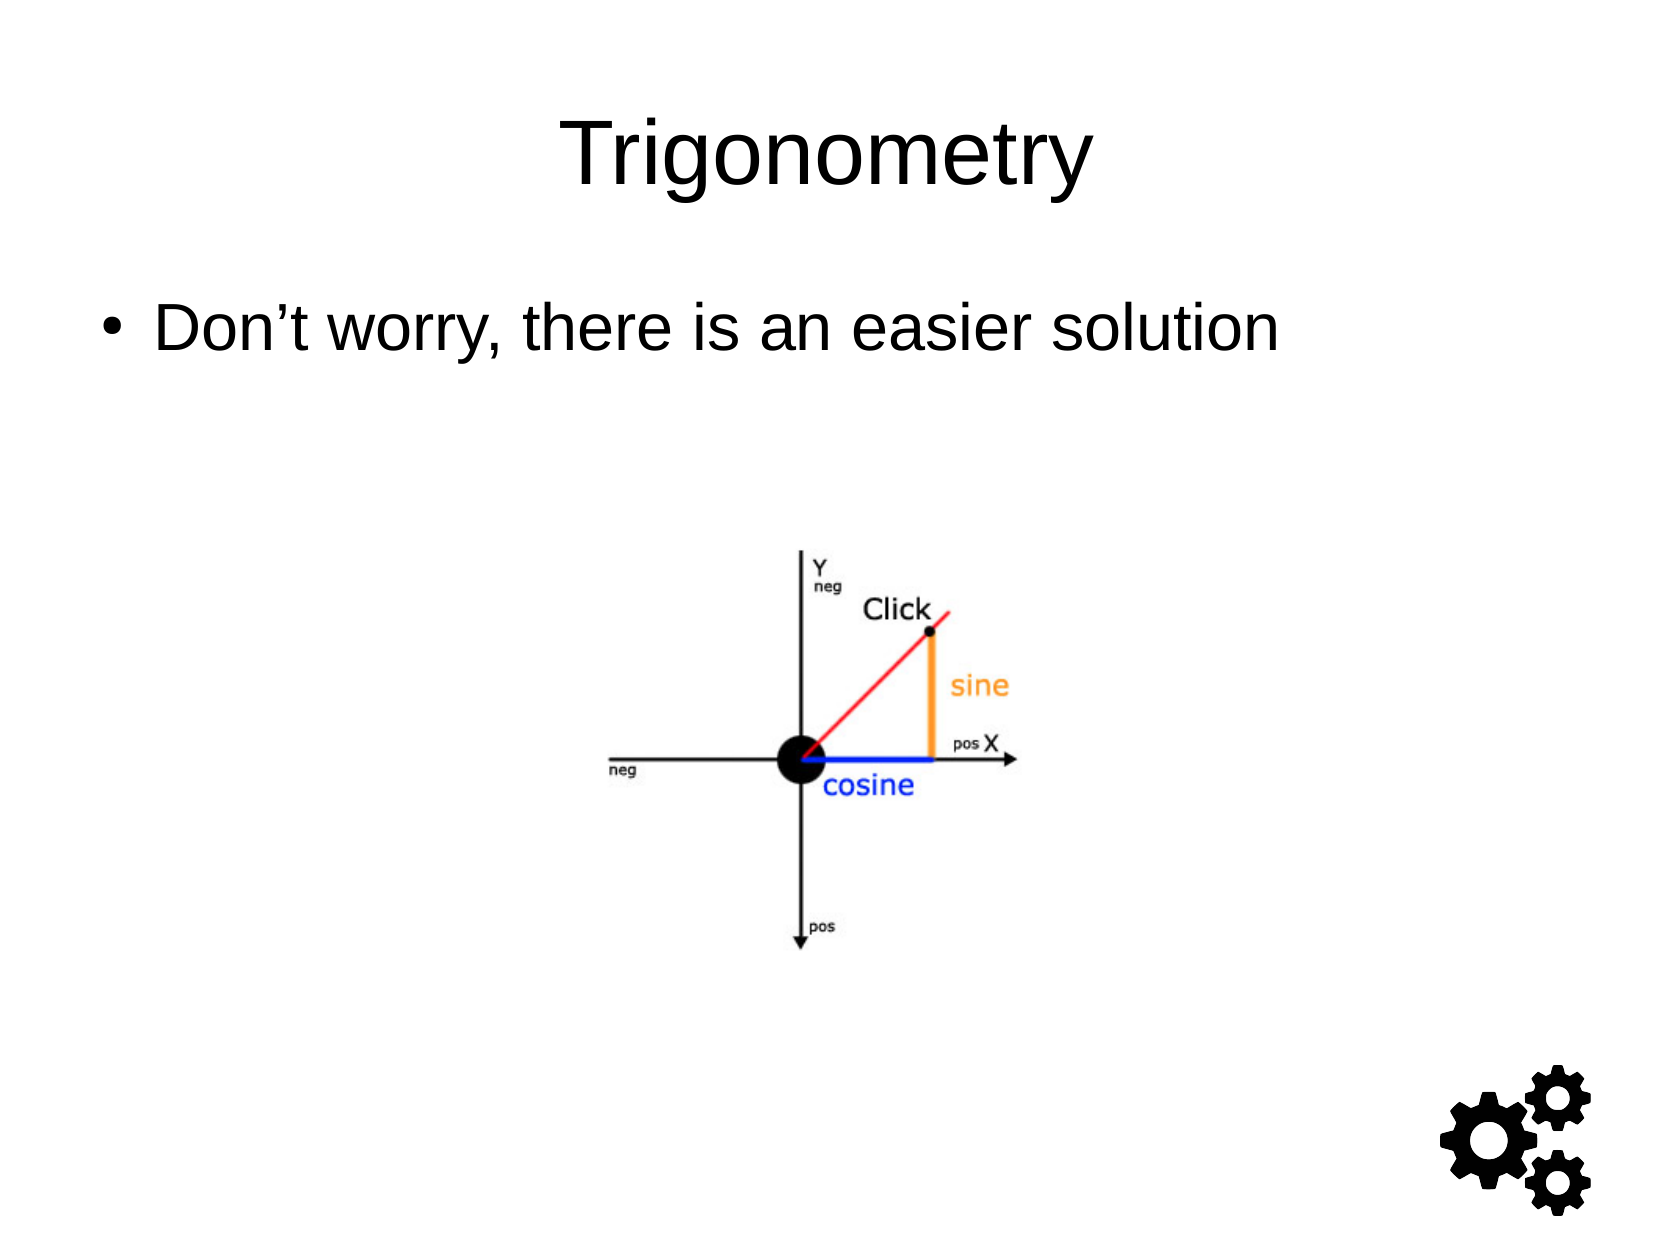

# Trigonometry
Don’t worry, there is an easier solution